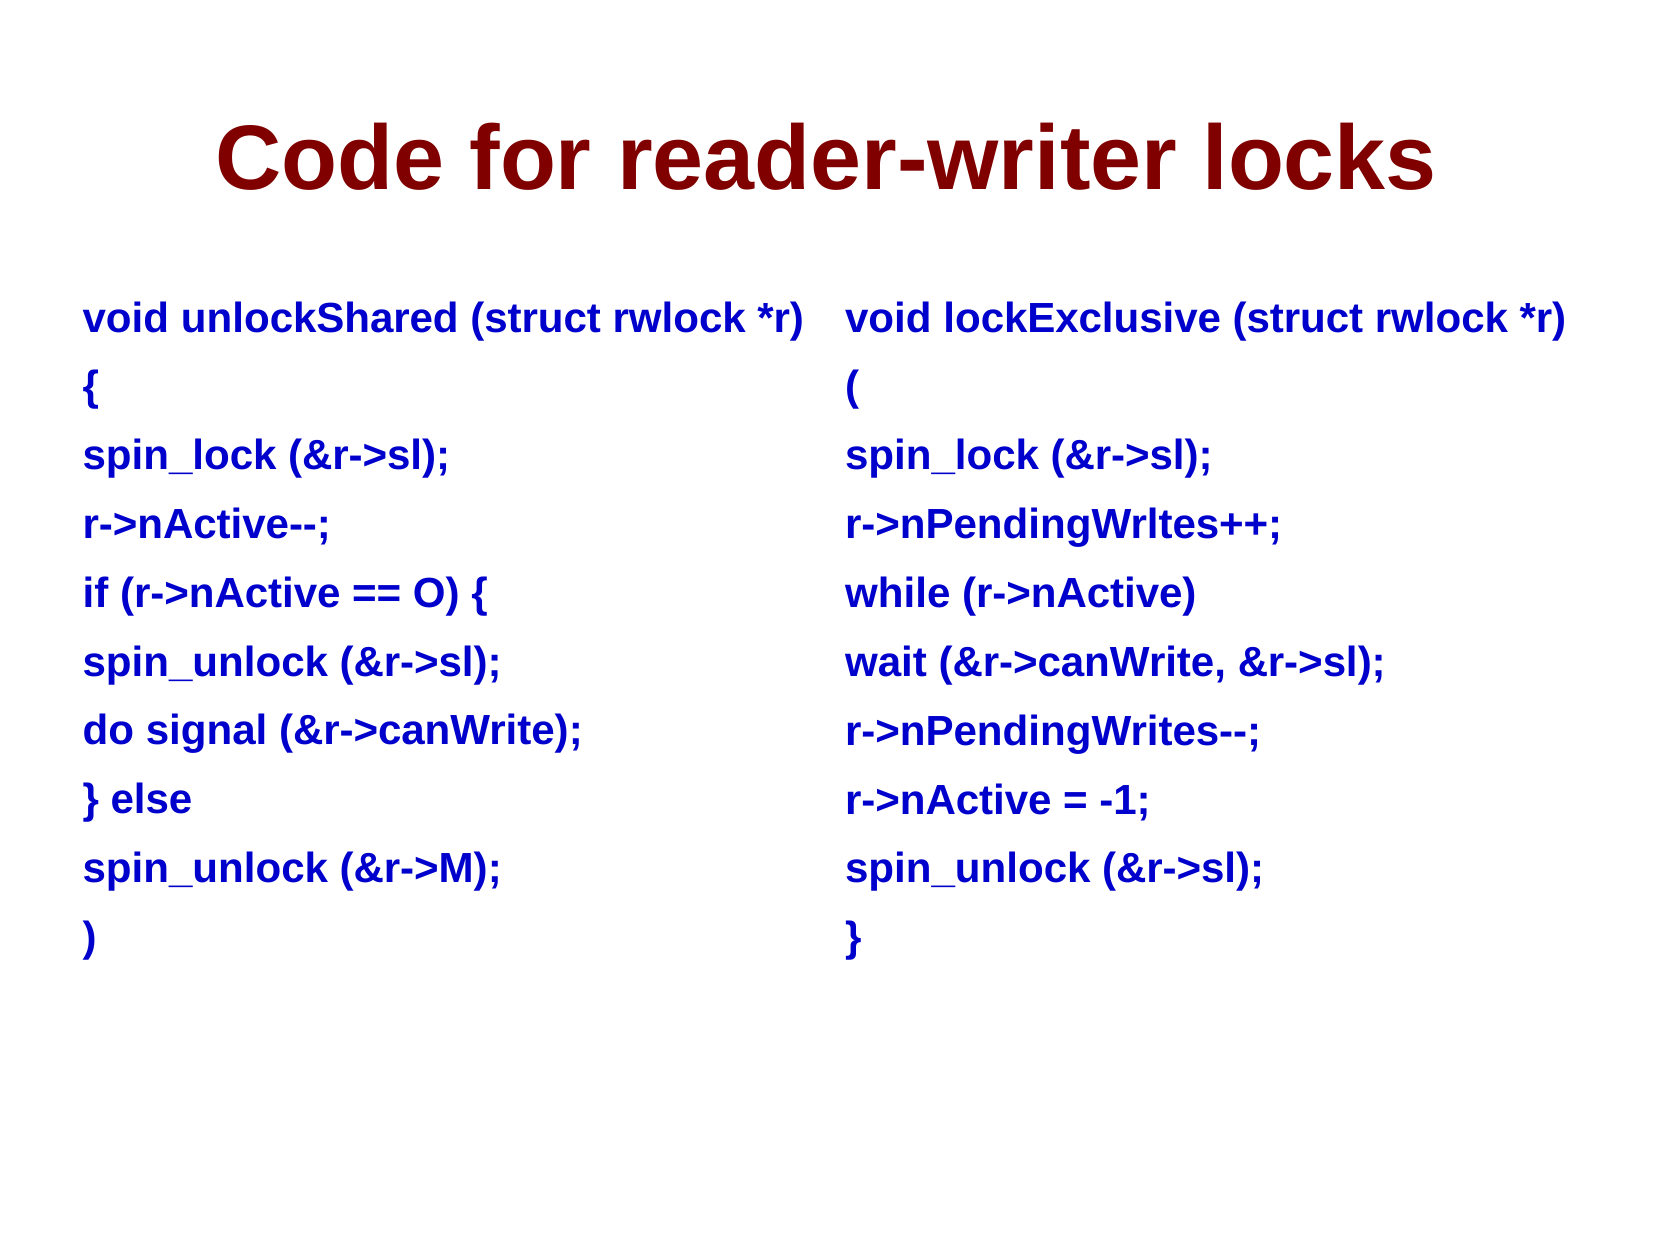

# Code for reader-writer locks
void unlockShared (struct rwlock *r)
{
spin_lock (&r->sl);
r->nActive--;
if (r->nActive == O) {
spin_unlock (&r->sl);
do signal (&r->canWrite);
} else
spin_unlock (&r->M);
)
void lockExclusive (struct rwlock *r)
(
spin_lock (&r->sl);
r->nPendingWrltes++;
while (r->nActive)
wait (&r->canWrite, &r->sl);
r->nPendingWrites--;
r->nActive = -1;
spin_unlock (&r->sl);
}